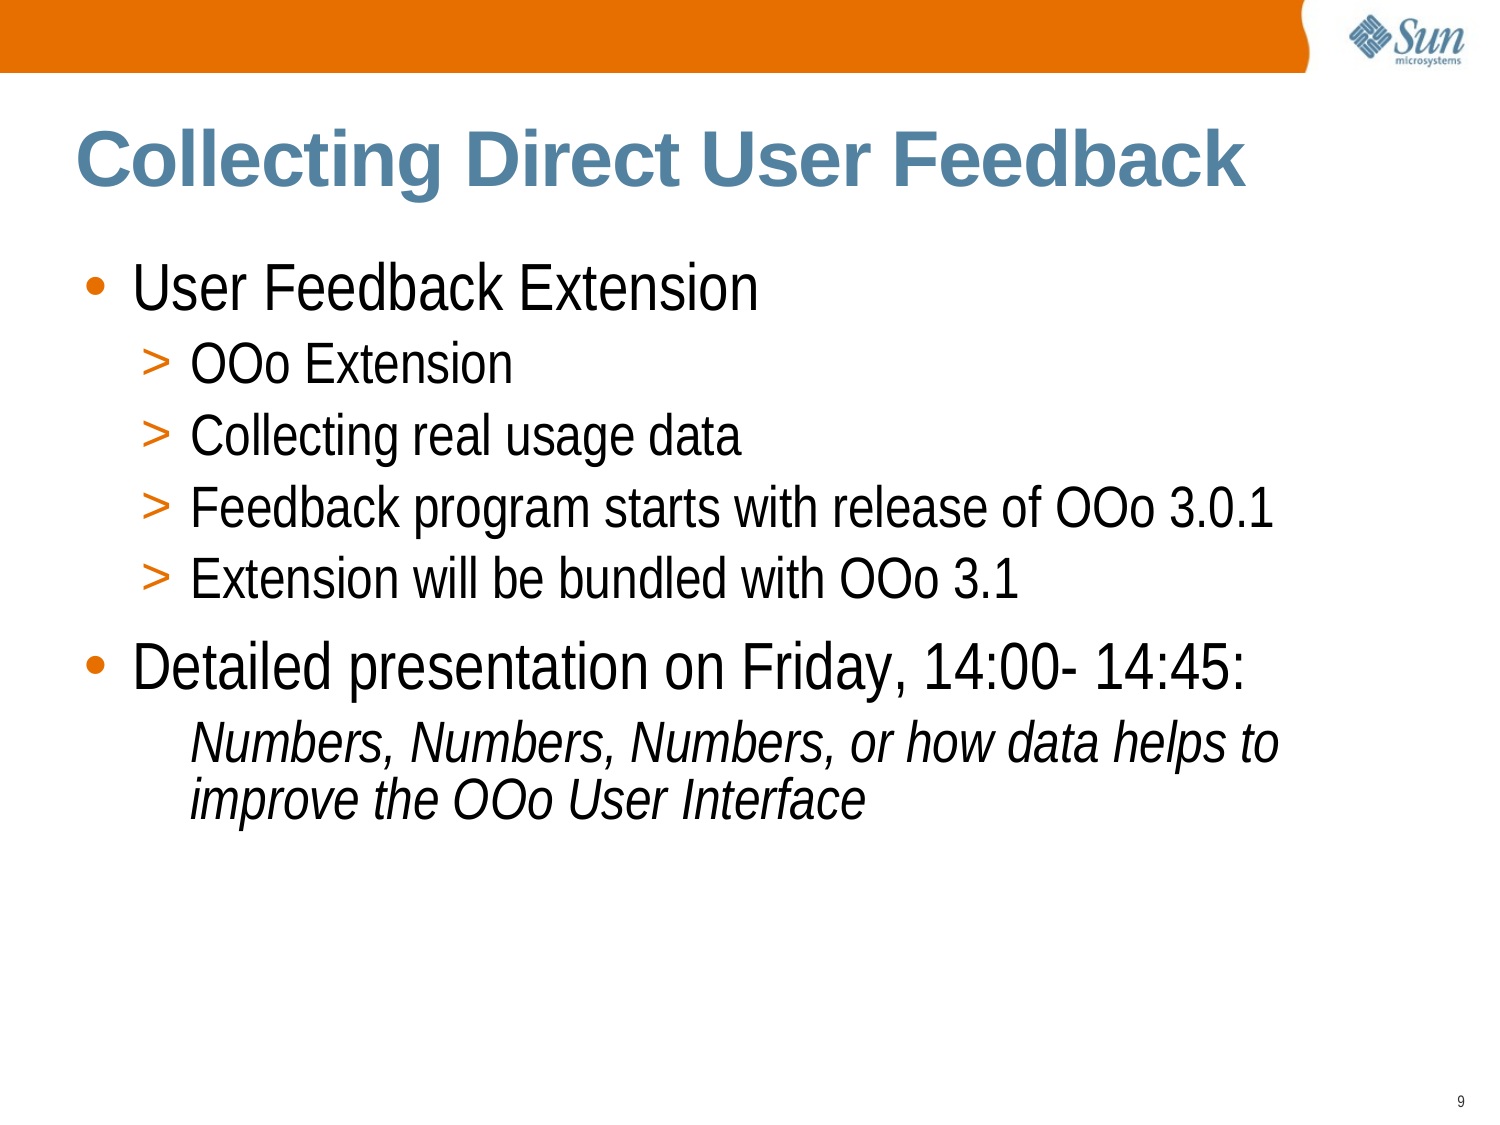

# Collecting Direct User Feedback
User Feedback Extension
OOo Extension
Collecting real usage data
Feedback program starts with release of OOo 3.0.1
Extension will be bundled with OOo 3.1
Detailed presentation on Friday, 14:00- 14:45:
Numbers, Numbers, Numbers, or how data helps to improve the OOo User Interface